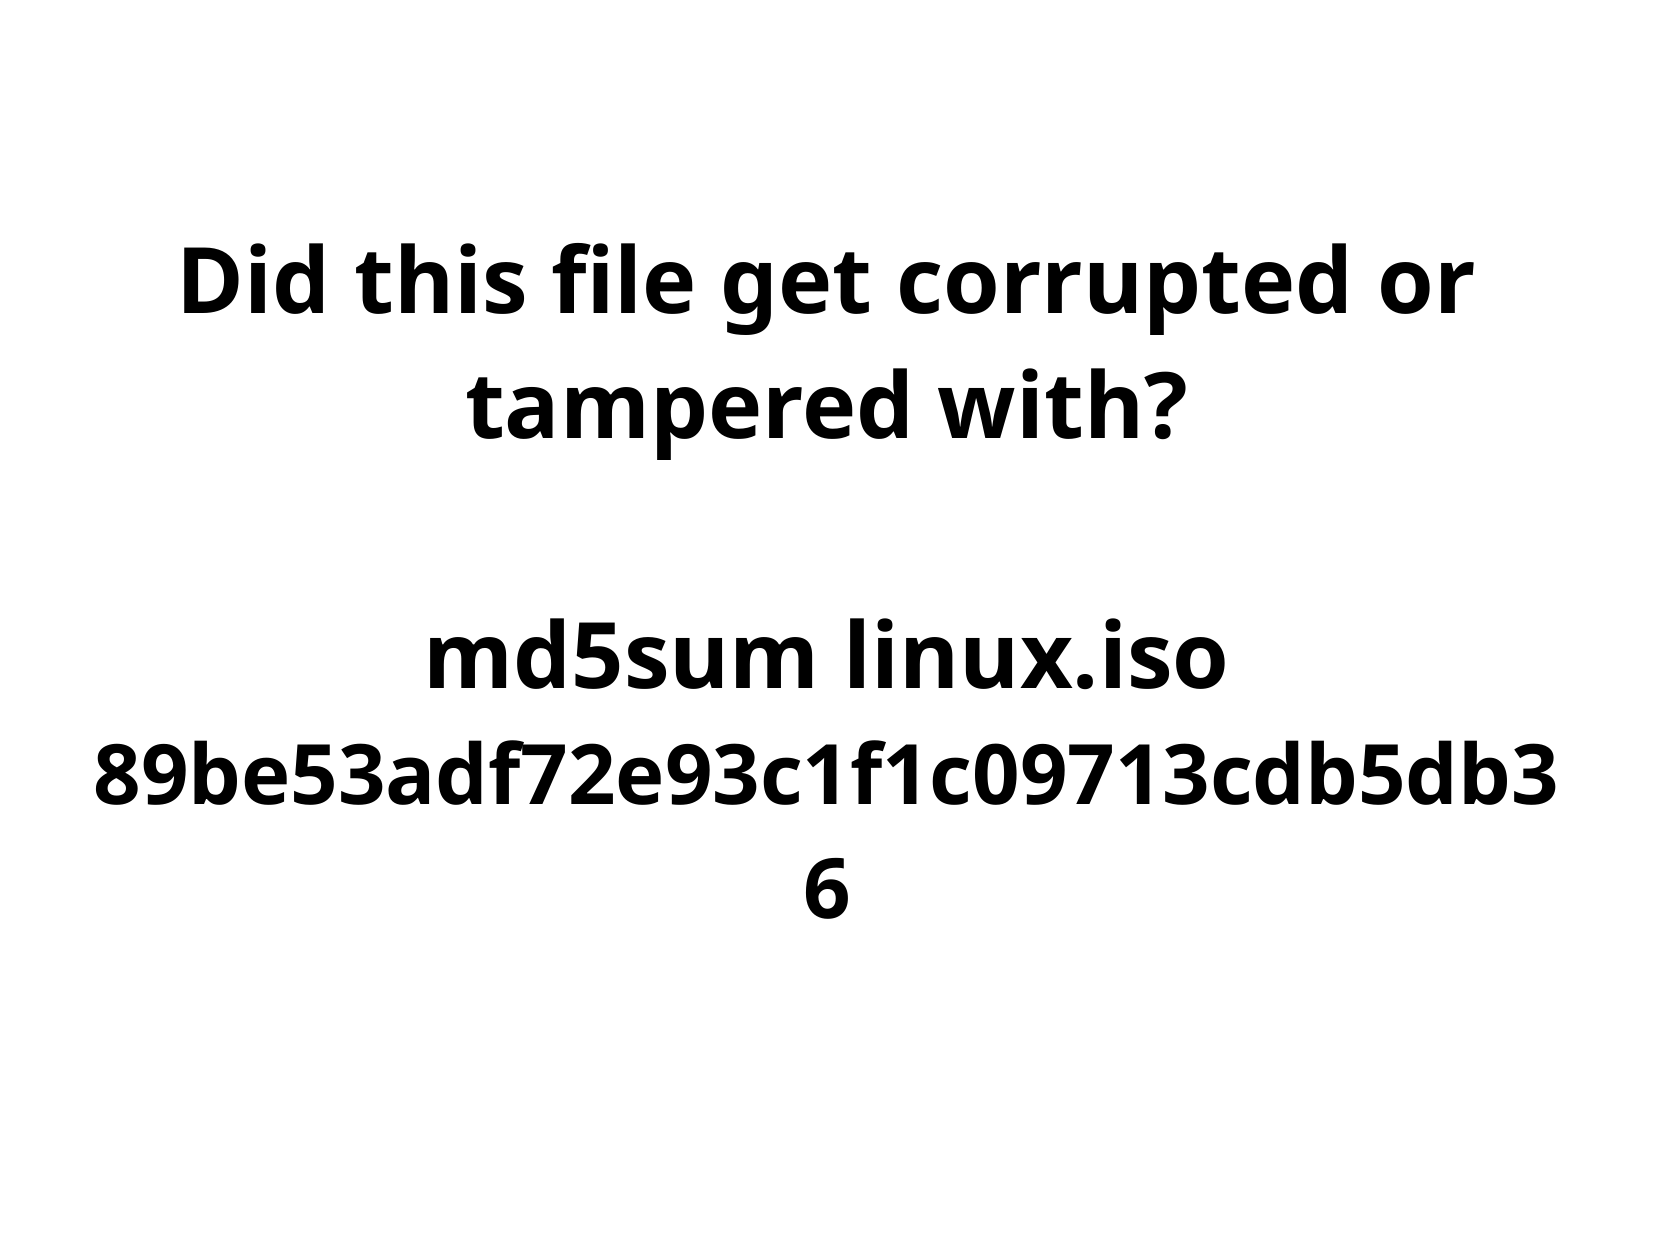

# Did this file get corrupted or tampered with?
md5sum linux.iso 89be53adf72e93c1f1c09713cdb5db36